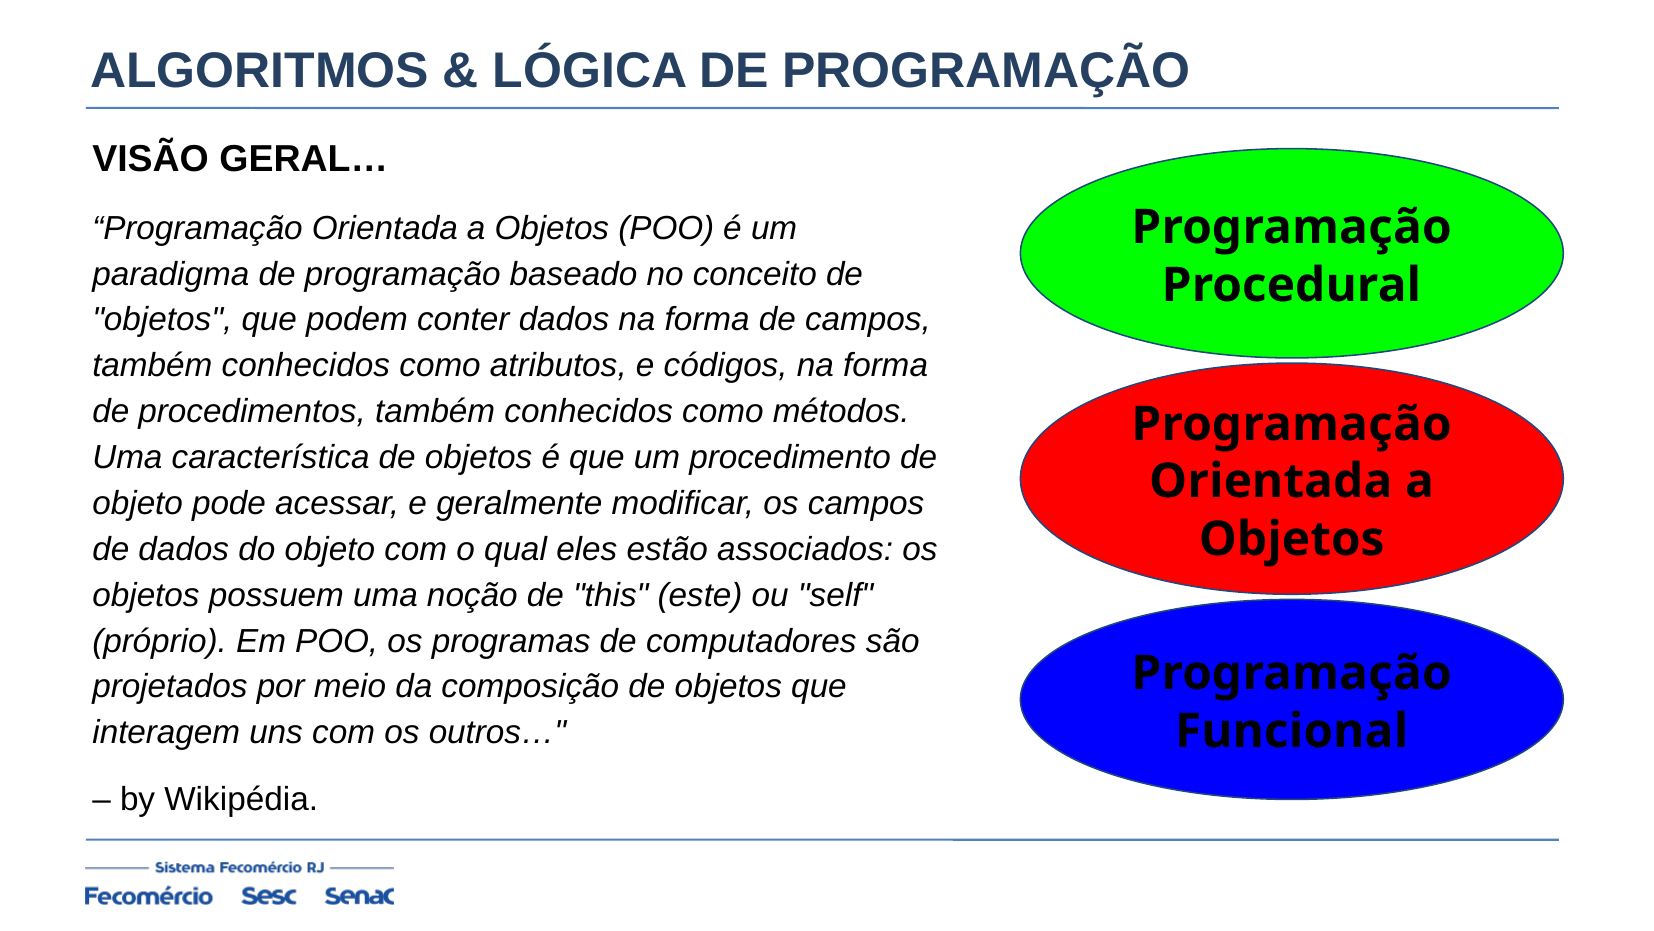

ALGORITMOS & LÓGICA DE PROGRAMAÇÃO
VISÃO GERAL…
“Programação Orientada a Objetos (POO) é um paradigma de programação baseado no conceito de "objetos", que podem conter dados na forma de campos, também conhecidos como atributos, e códigos, na forma de procedimentos, também conhecidos como métodos. Uma característica de objetos é que um procedimento de objeto pode acessar, e geralmente modificar, os campos de dados do objeto com o qual eles estão associados: os objetos possuem uma noção de "this" (este) ou "self" (próprio). Em POO, os programas de computadores são projetados por meio da composição de objetos que interagem uns com os outros…"
– by Wikipédia.
Programação Procedural
Programação Orientada a Objetos
Programação Funcional